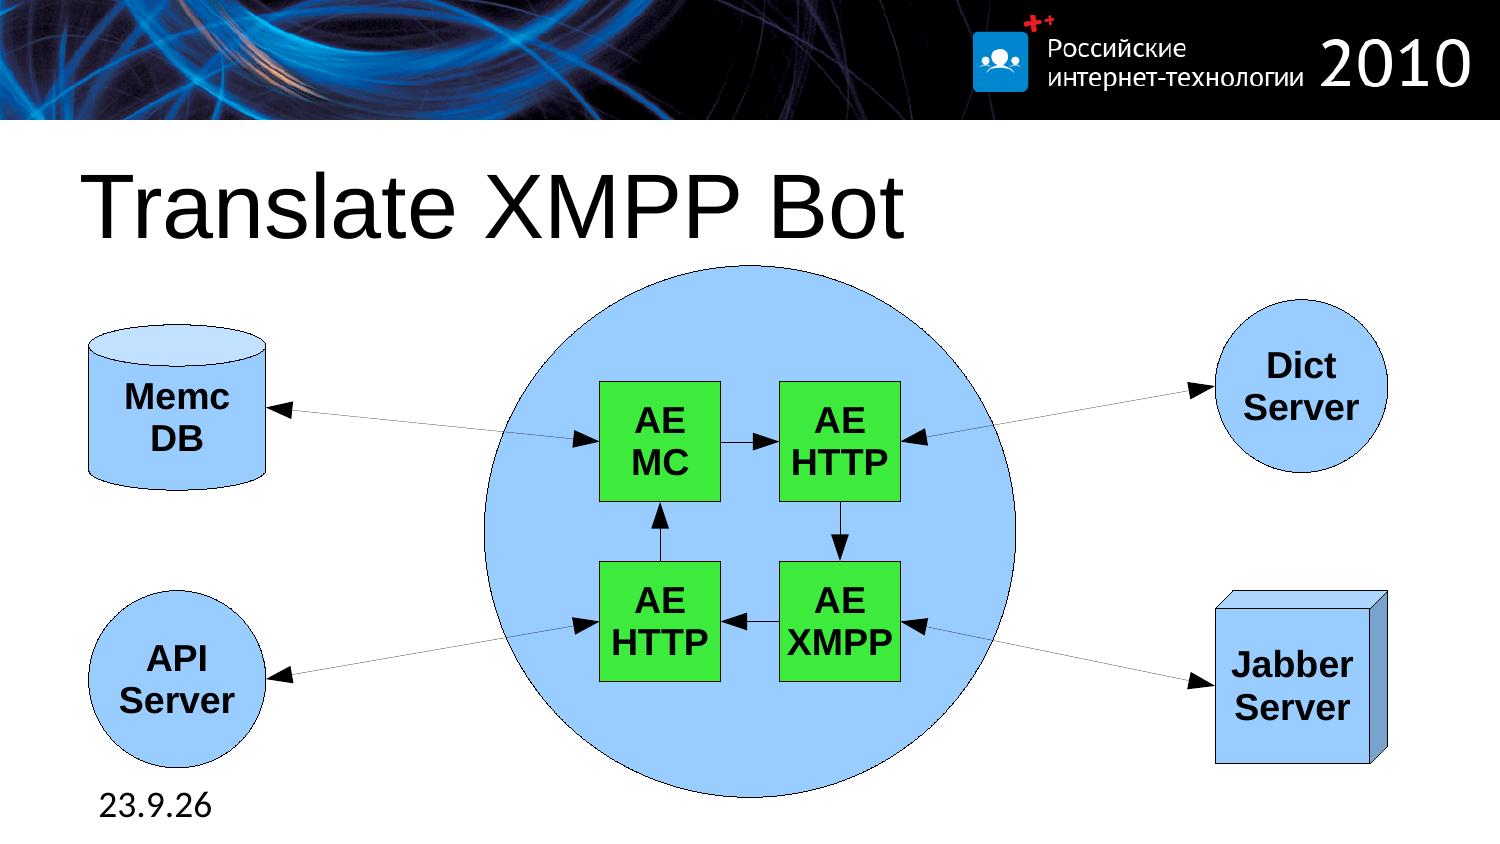

# Translate XMPP Bot
Dict
Server
Memc
DB
AE
MC
AE
HTTP
AE
HTTP
AE
XMPP
API
Server
Jabber
Server